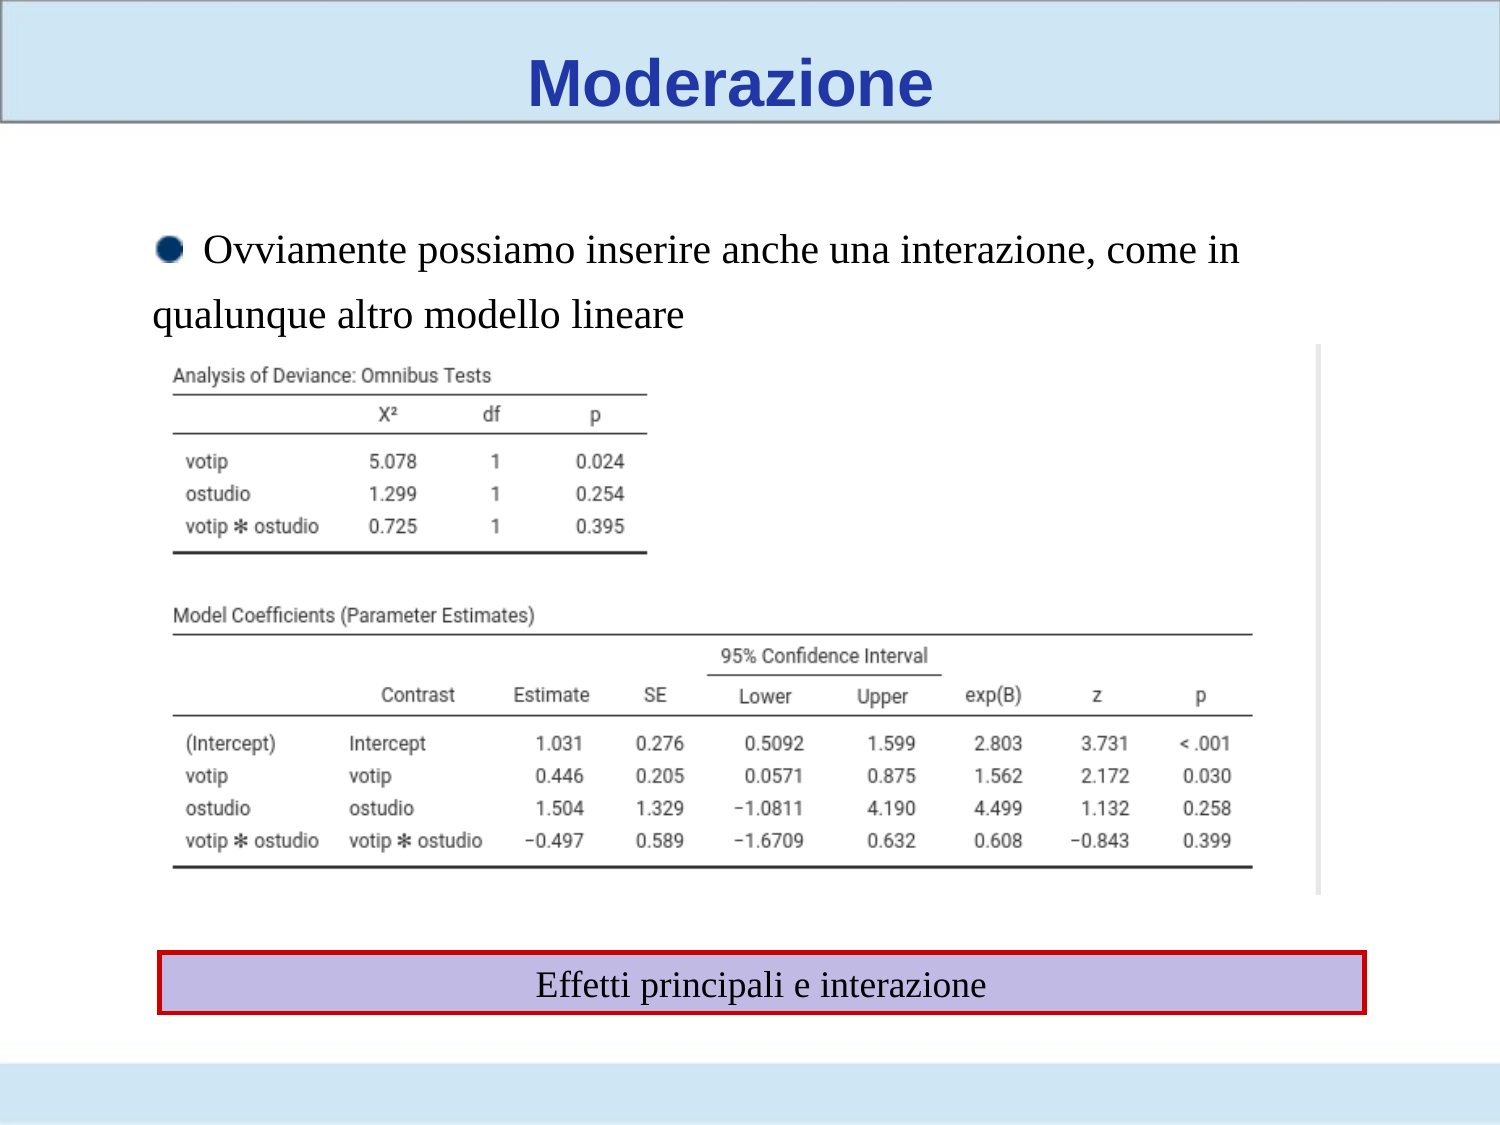

# Moderazione
 Ovviamente possiamo inserire anche una interazione, come in qualunque altro modello lineare
Effetti principali e interazione